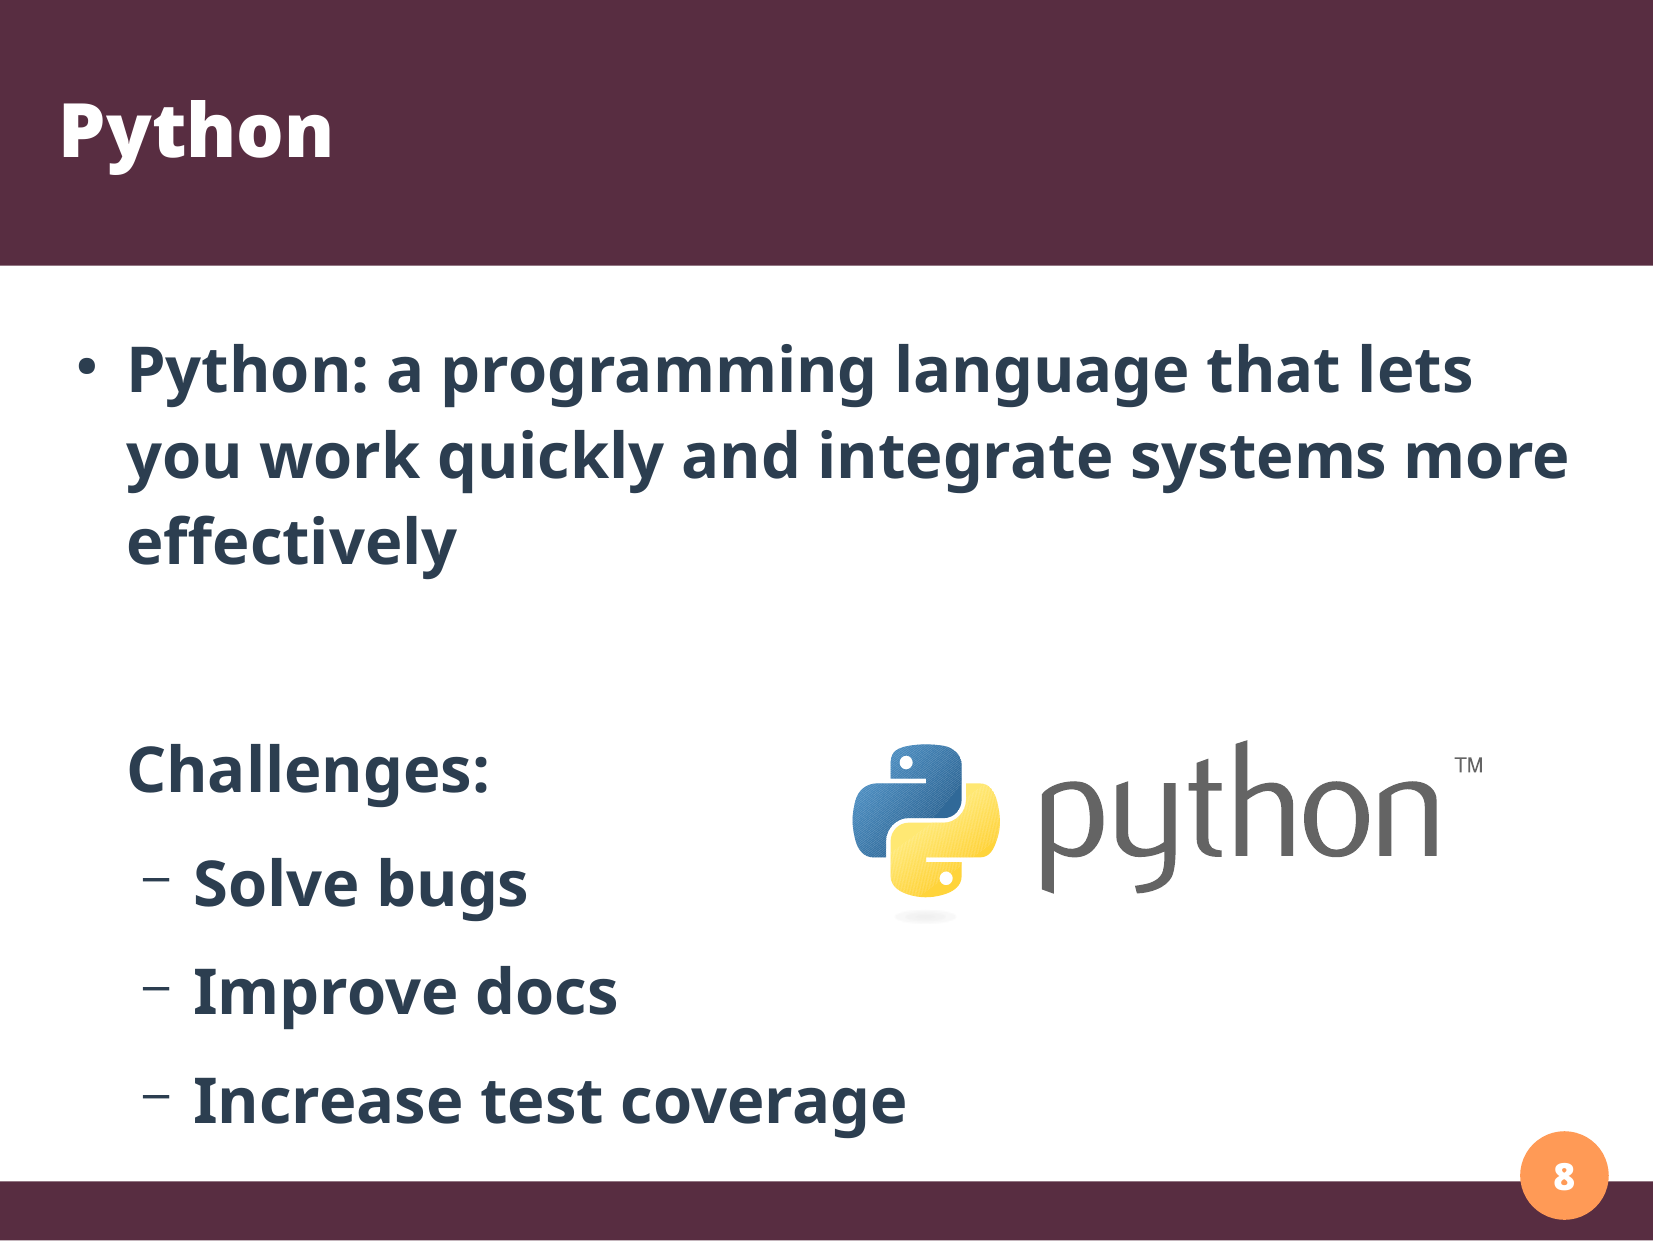

# Python
Python: a programming language that lets you work quickly and integrate systems more effectively
Challenges:
Solve bugs
Improve docs
Increase test coverage
8